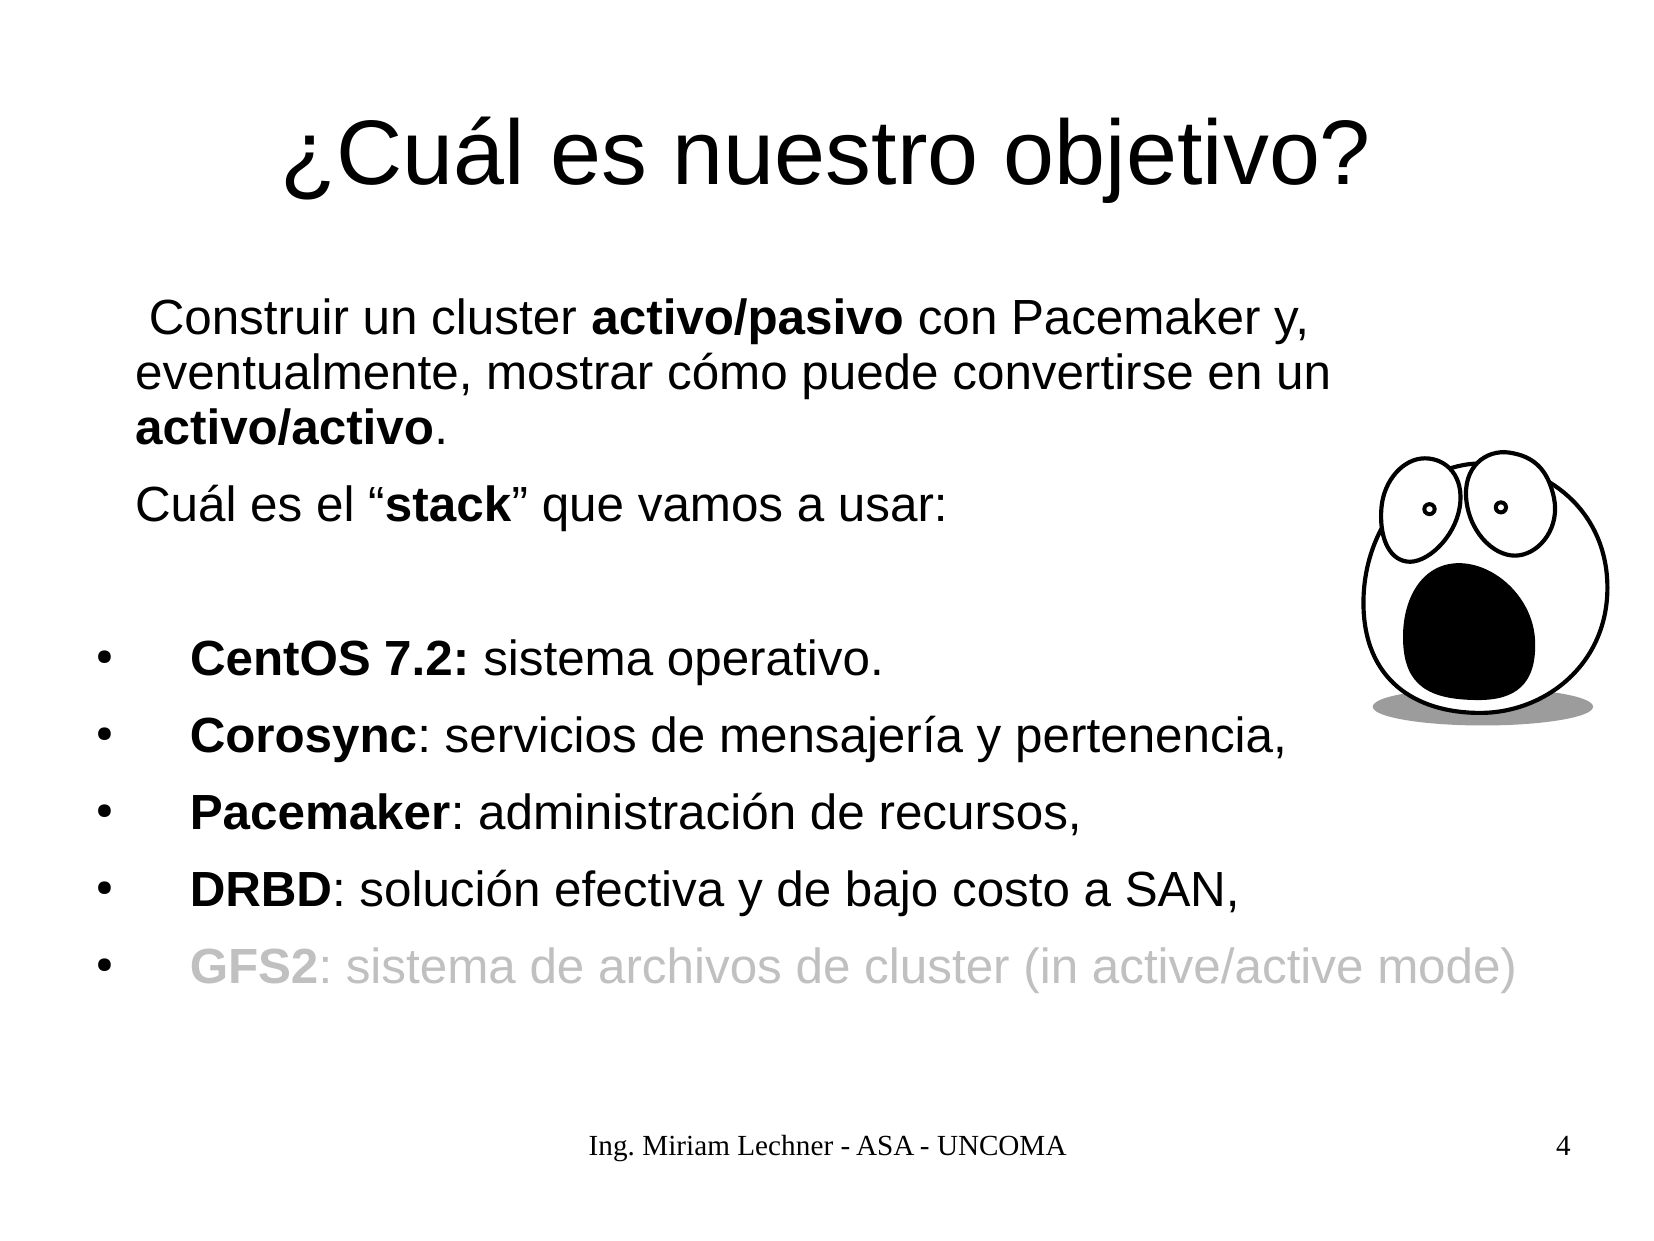

# ¿Cuál es nuestro objetivo?
 Construir un cluster activo/pasivo con Pacemaker y, eventualmente, mostrar cómo puede convertirse en un activo/activo.
Cuál es el “stack” que vamos a usar:
 CentOS 7.2: sistema operativo.
 Corosync: servicios de mensajería y pertenencia,
 Pacemaker: administración de recursos,
 DRBD: solución efectiva y de bajo costo a SAN,
 GFS2: sistema de archivos de cluster (in active/active mode)
Ing. Miriam Lechner - ASA - UNCOMA
4